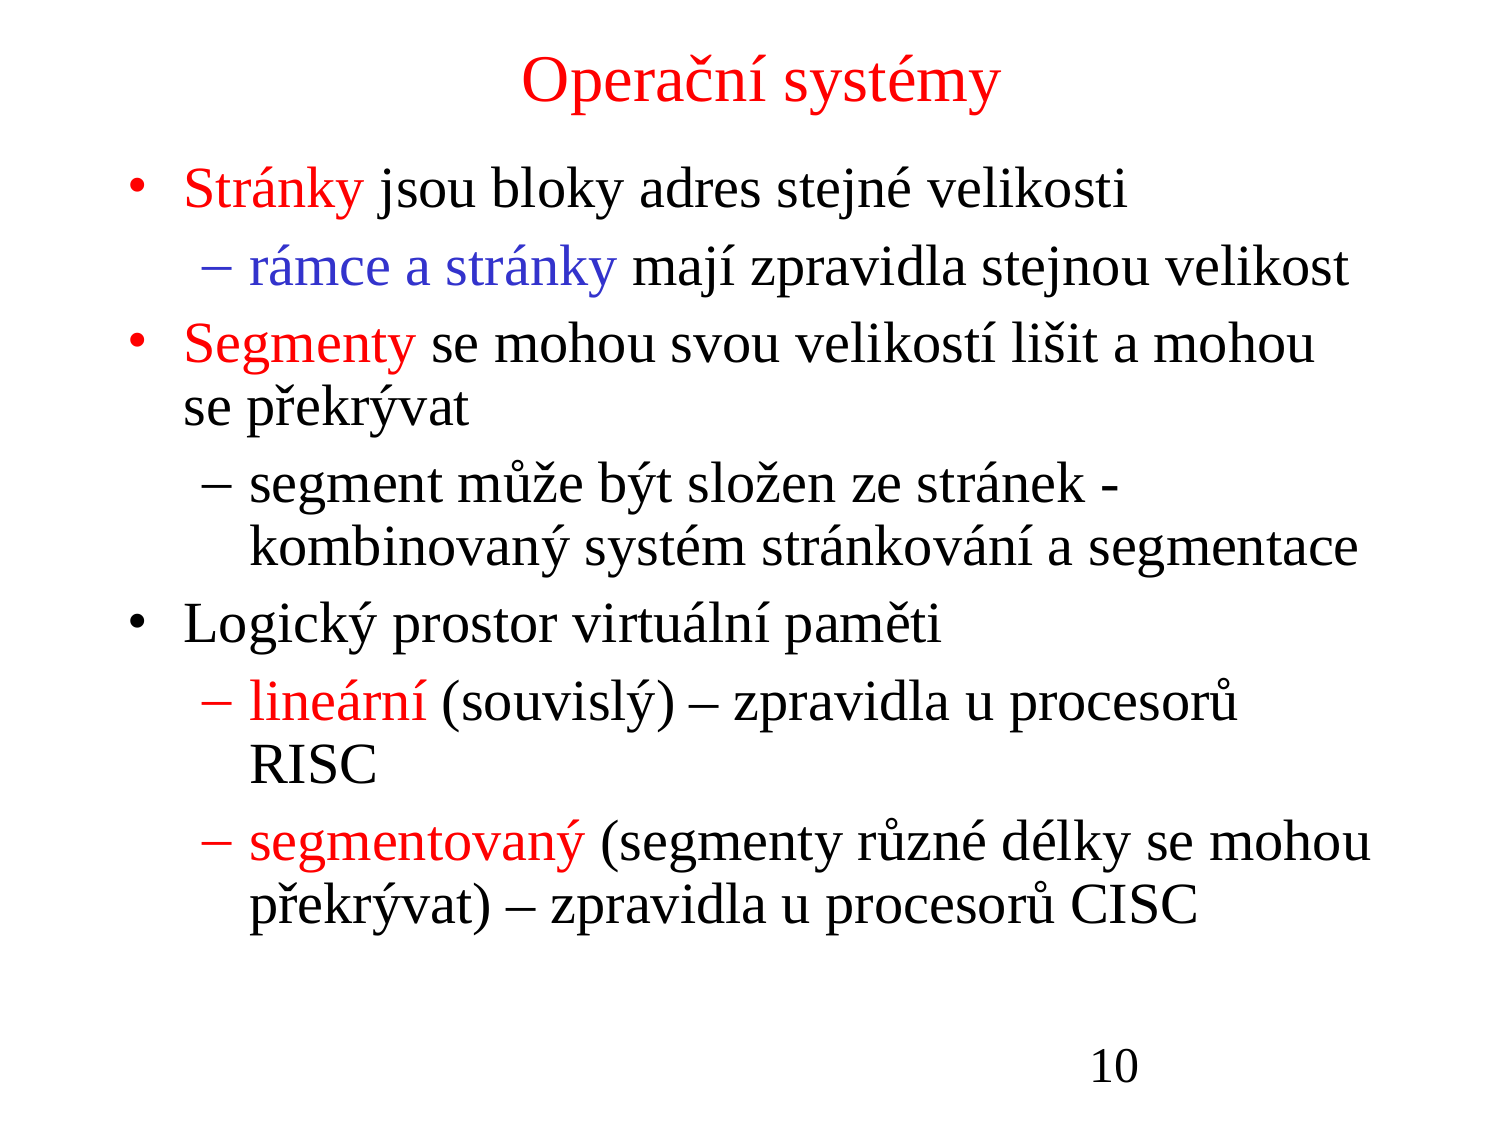

# Operační systémy
Stránky jsou bloky adres stejné velikosti
rámce a stránky mají zpravidla stejnou velikost
Segmenty se mohou svou velikostí lišit a mohou se překrývat
segment může být složen ze stránek - kombinovaný systém stránkování a segmentace
Logický prostor virtuální paměti
lineární (souvislý) – zpravidla u procesorů RISC
segmentovaný (segmenty různé délky se mohou překrývat) – zpravidla u procesorů CISC
10